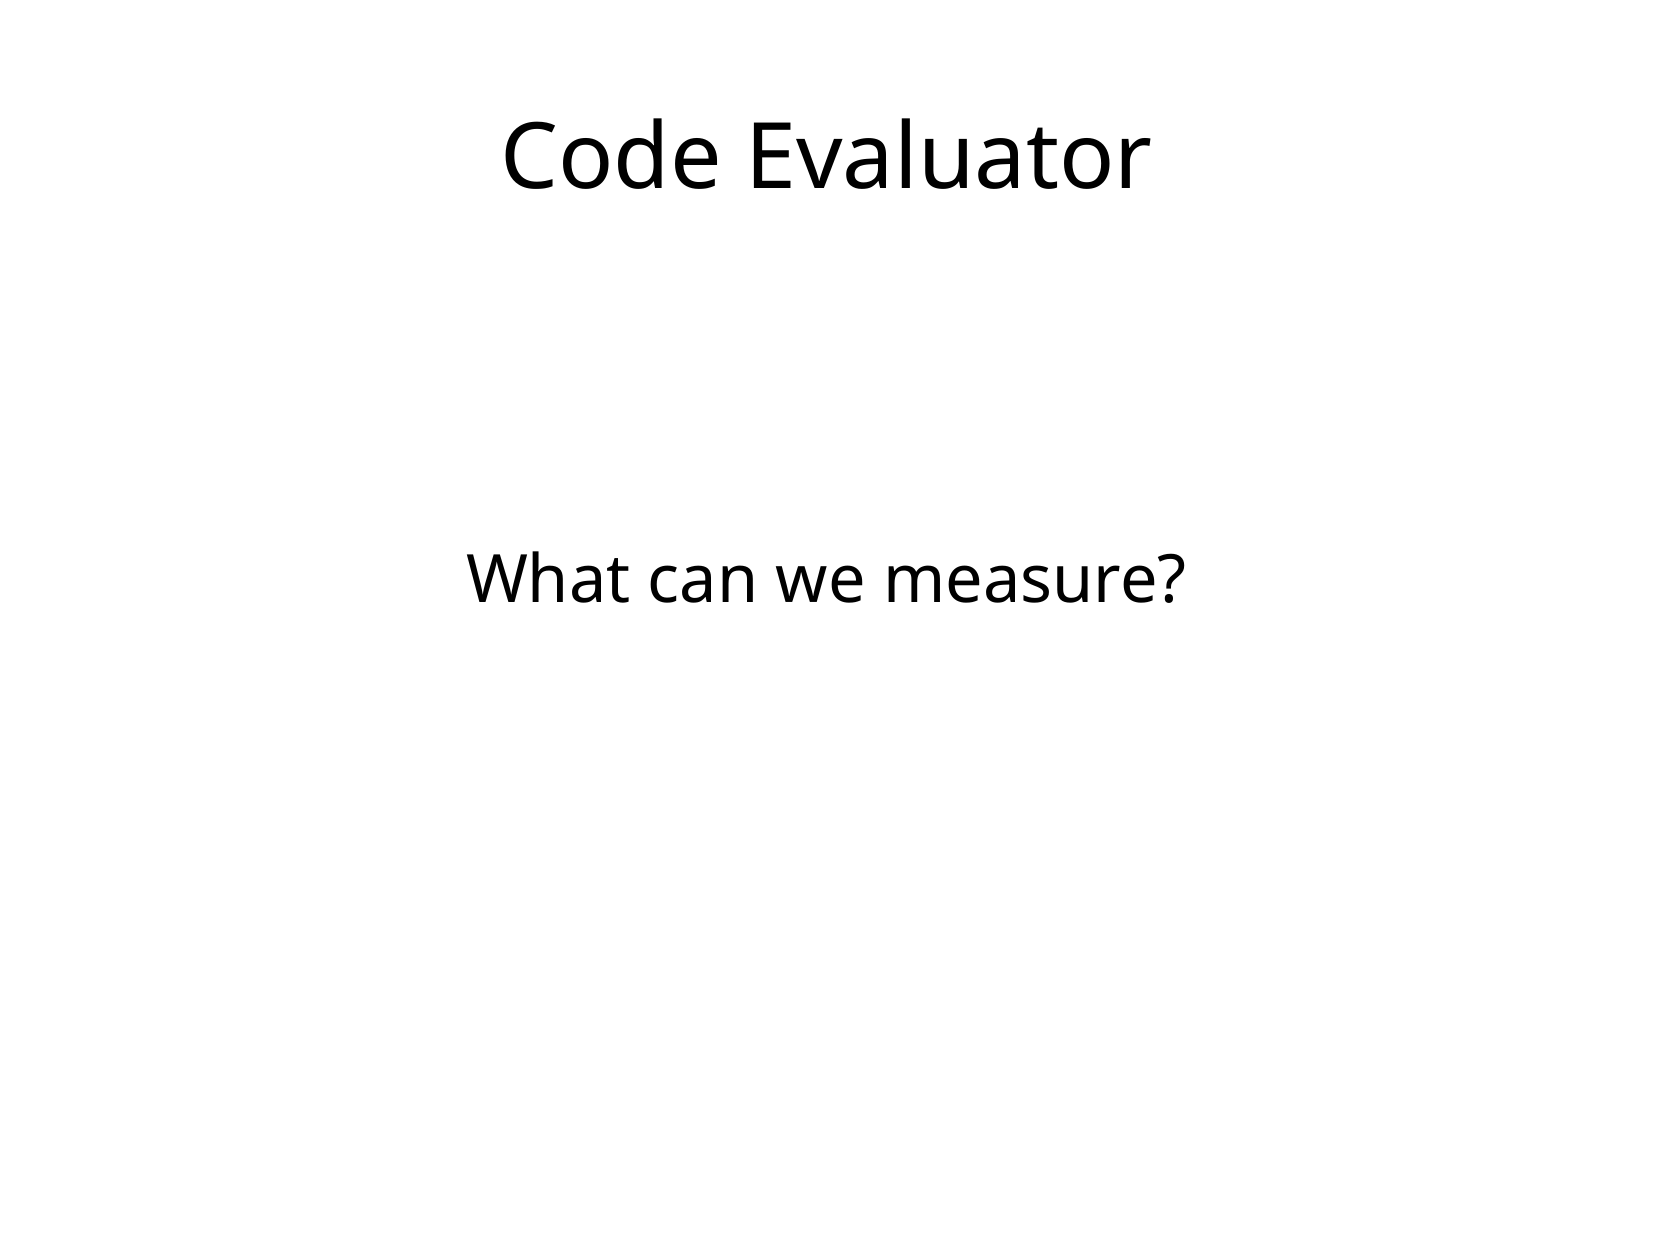

# Code Evaluator
What can we measure?